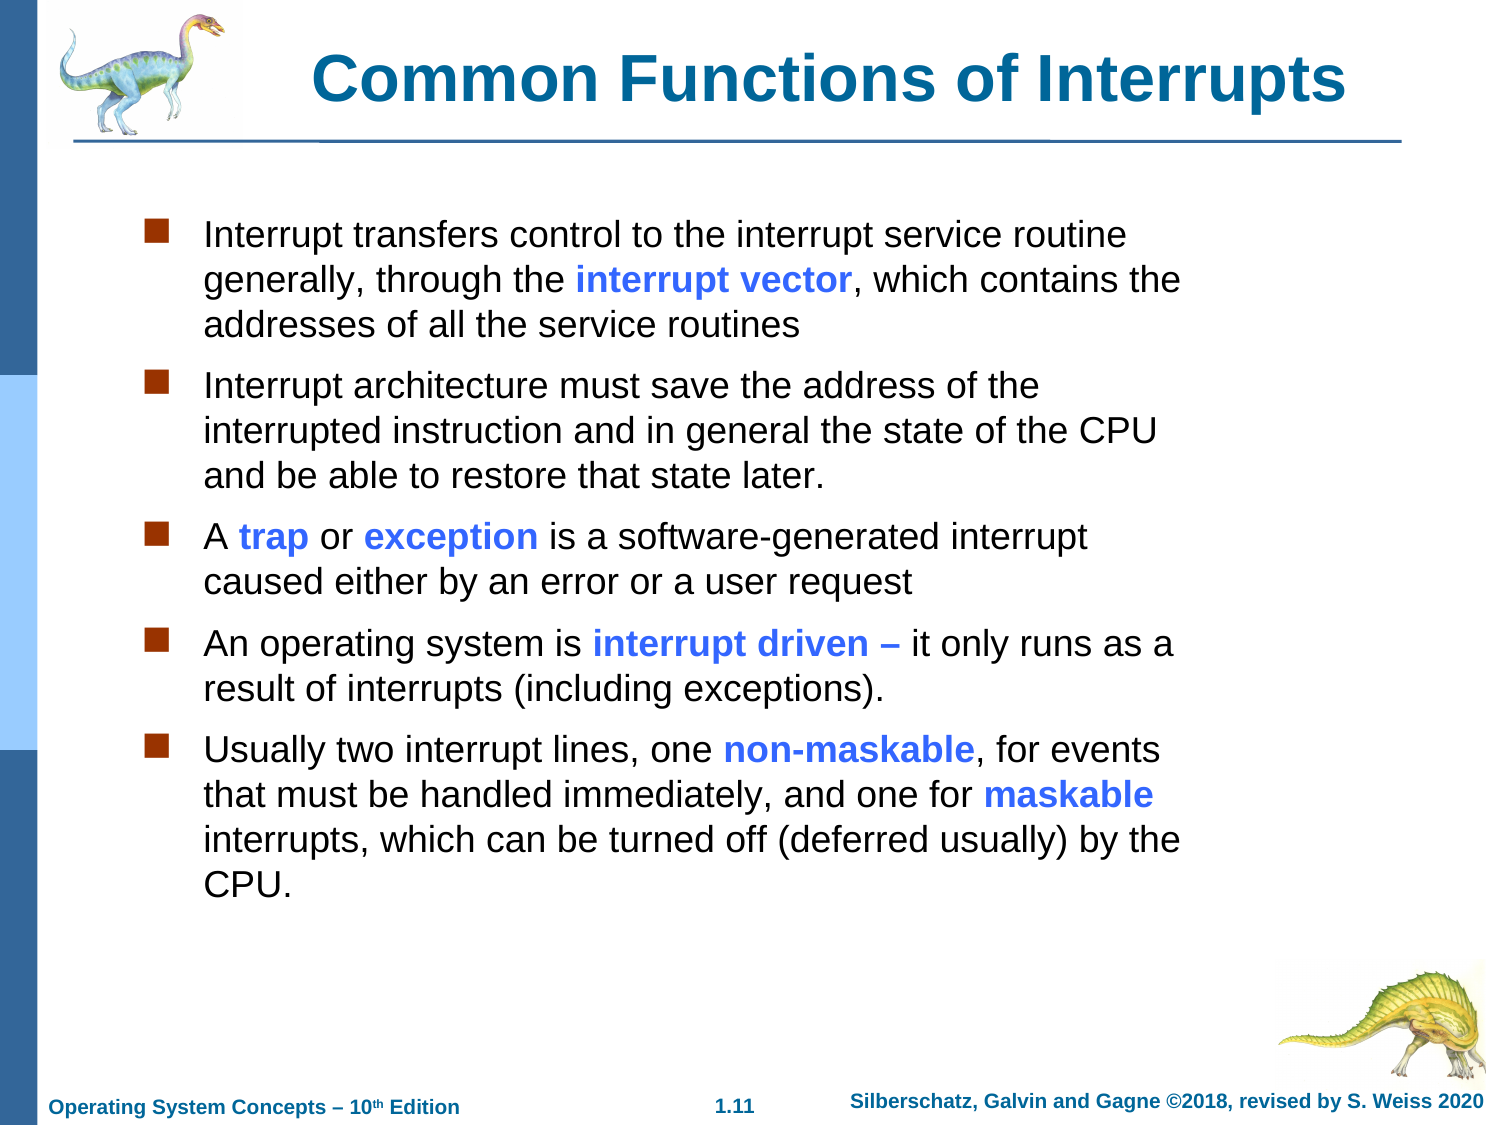

Common Functions of Interrupts
Interrupt transfers control to the interrupt service routine generally, through the interrupt vector, which contains the addresses of all the service routines
Interrupt architecture must save the address of the interrupted instruction and in general the state of the CPU and be able to restore that state later.
A trap or exception is a software-generated interrupt caused either by an error or a user request
An operating system is interrupt driven – it only runs as a result of interrupts (including exceptions).
Usually two interrupt lines, one non-maskable, for events that must be handled immediately, and one for maskable interrupts, which can be turned off (deferred usually) by the CPU.